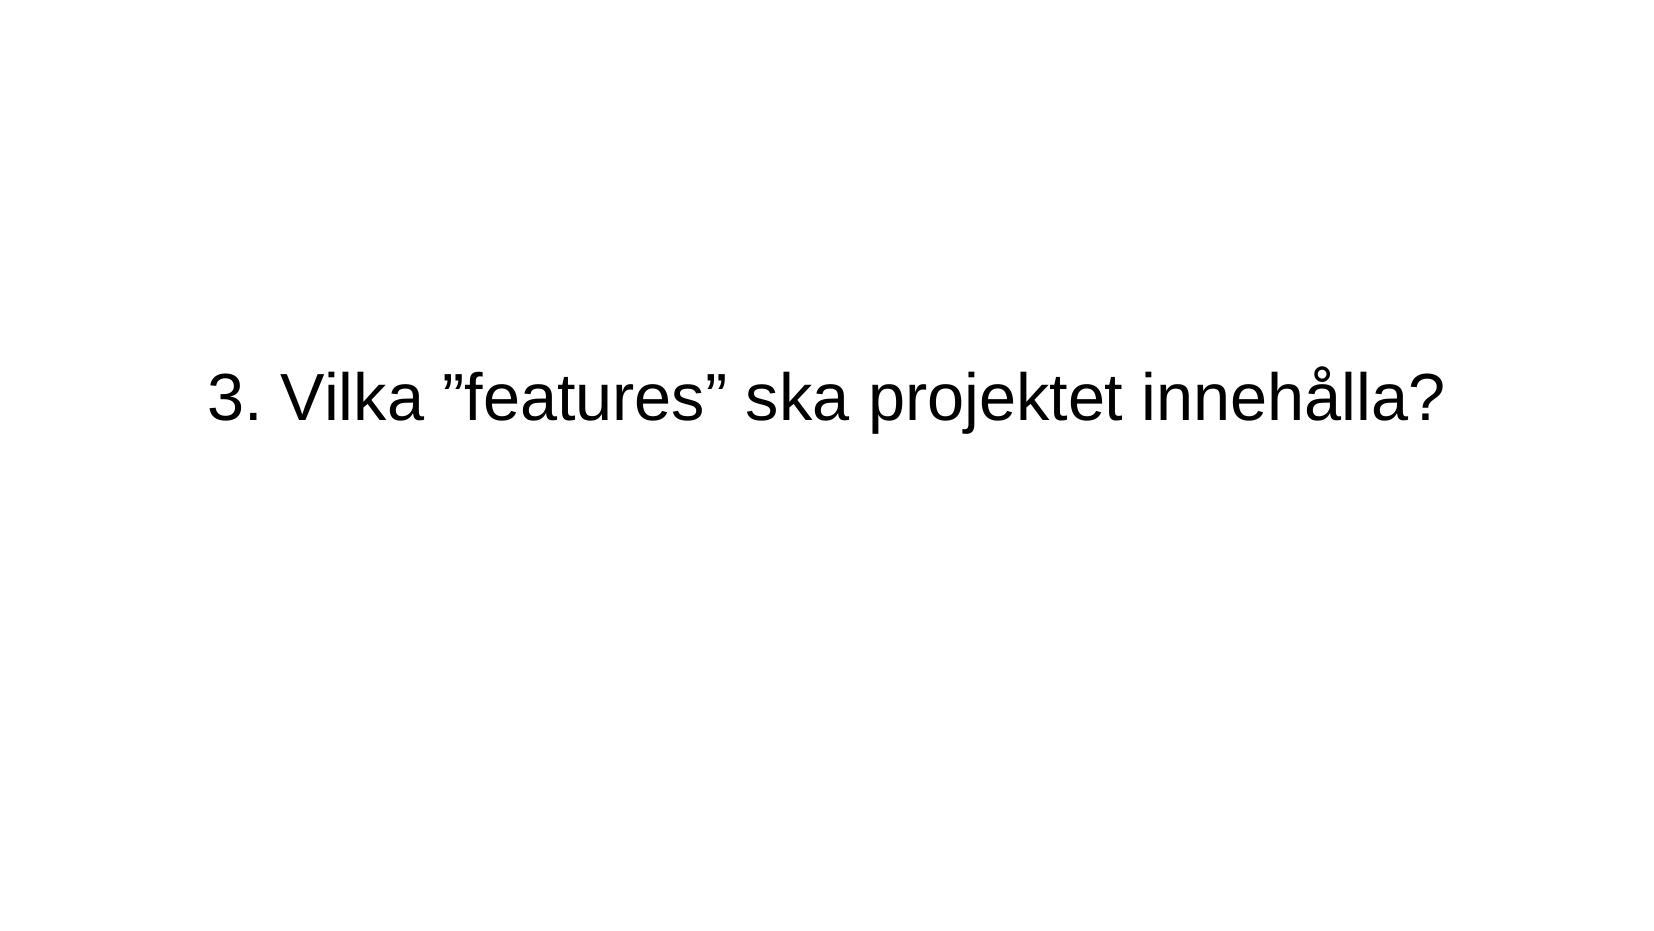

# 3. Vilka ”features” ska projektet innehålla?